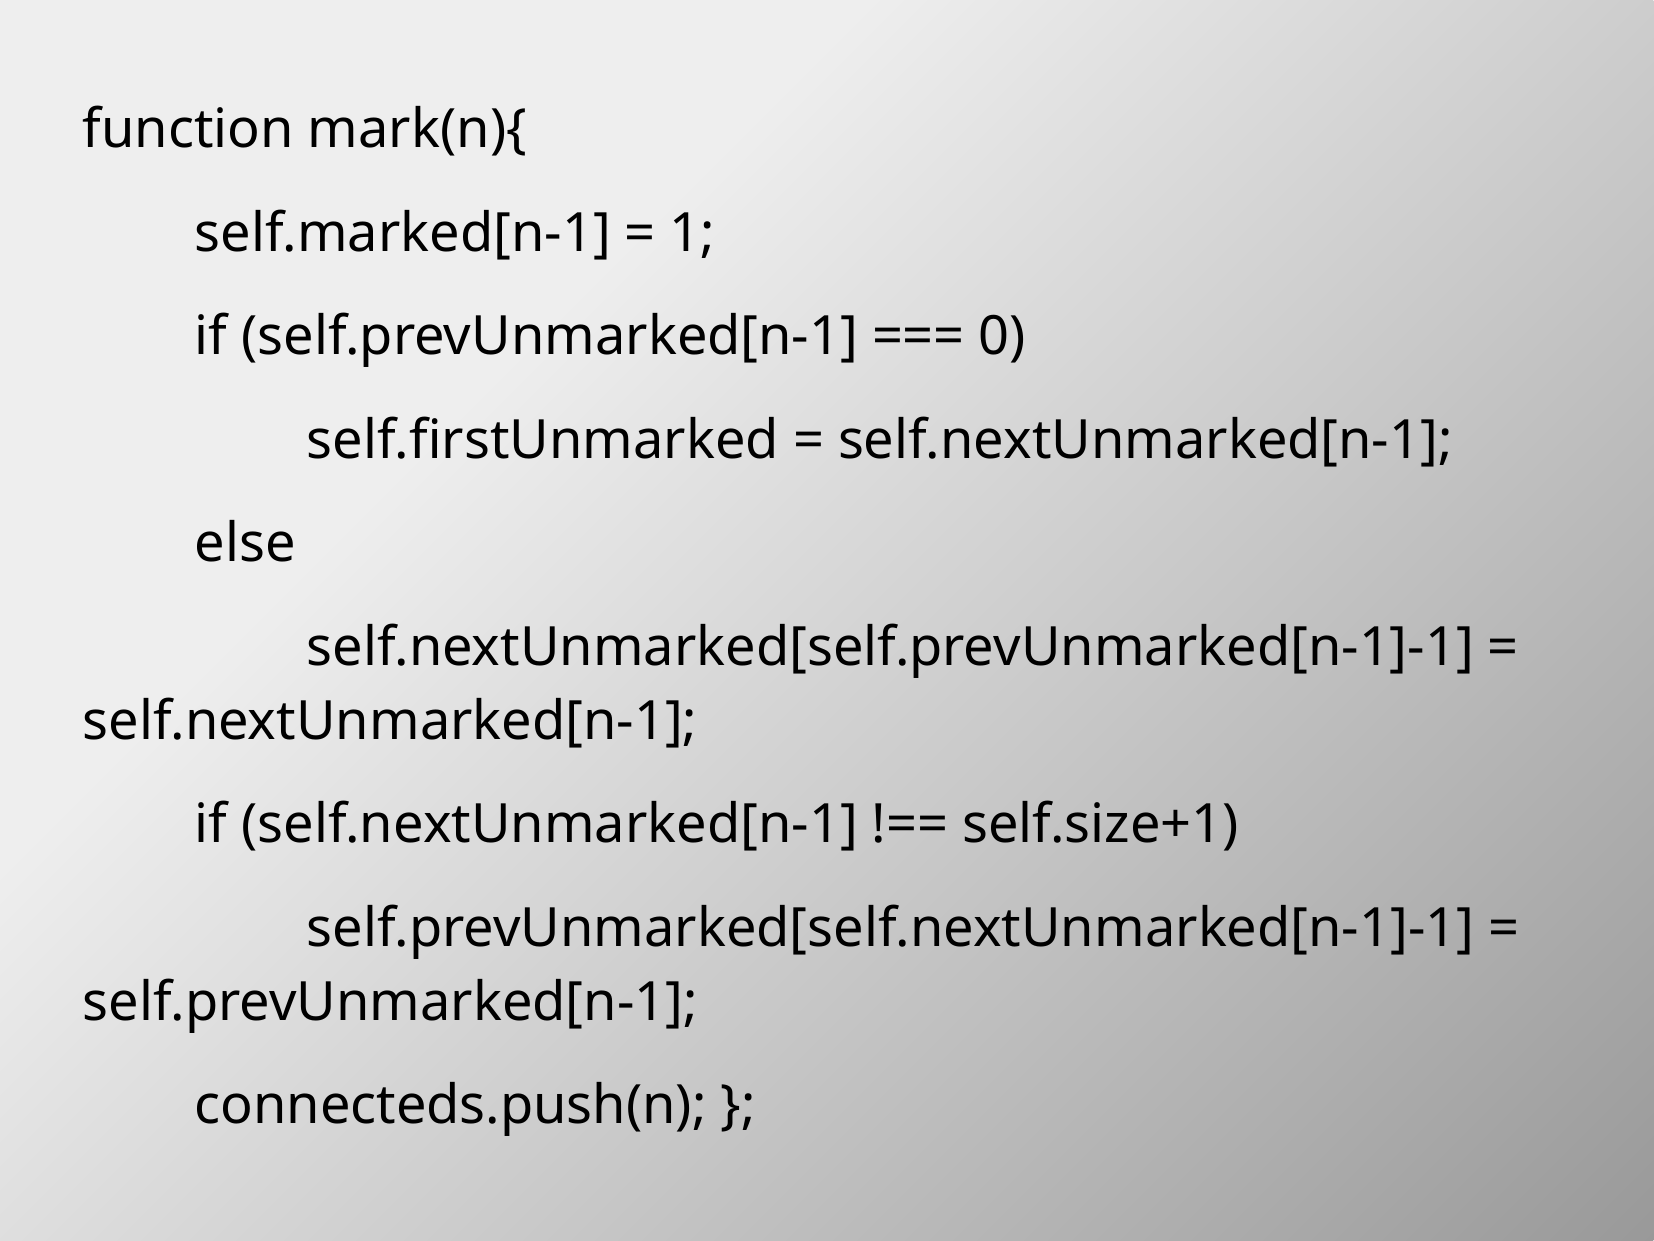

# function mark(n){
 self.marked[n-1] = 1;
 if (self.prevUnmarked[n-1] === 0)
 self.firstUnmarked = self.nextUnmarked[n-1];
 else
 self.nextUnmarked[self.prevUnmarked[n-1]-1] = self.nextUnmarked[n-1];
 if (self.nextUnmarked[n-1] !== self.size+1)
 self.prevUnmarked[self.nextUnmarked[n-1]-1] = self.prevUnmarked[n-1];
 connecteds.push(n); };